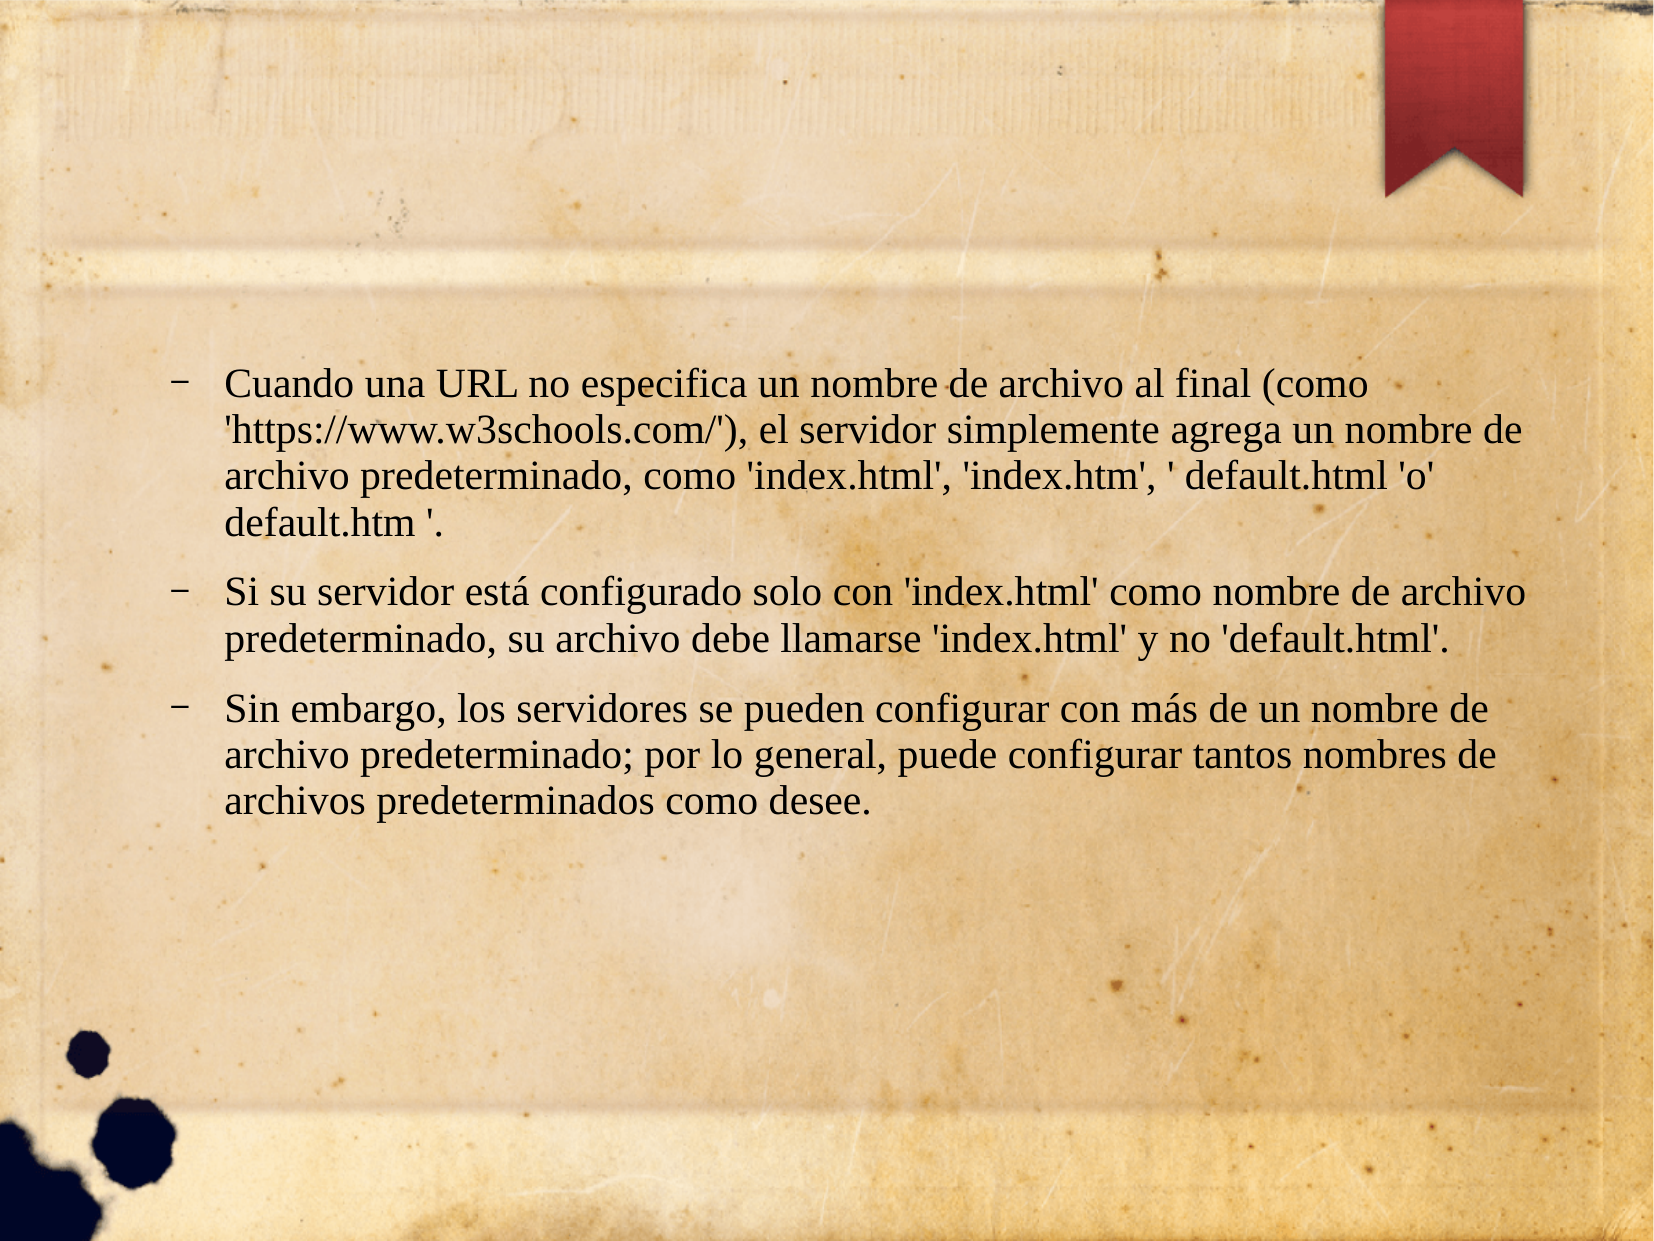

#
Cuando una URL no especifica un nombre de archivo al final (como 'https://www.w3schools.com/'), el servidor simplemente agrega un nombre de archivo predeterminado, como 'index.html', 'index.htm', ' default.html 'o' default.htm '.
Si su servidor está configurado solo con 'index.html' como nombre de archivo predeterminado, su archivo debe llamarse 'index.html' y no 'default.html'.
Sin embargo, los servidores se pueden configurar con más de un nombre de archivo predeterminado; por lo general, puede configurar tantos nombres de archivos predeterminados como desee.